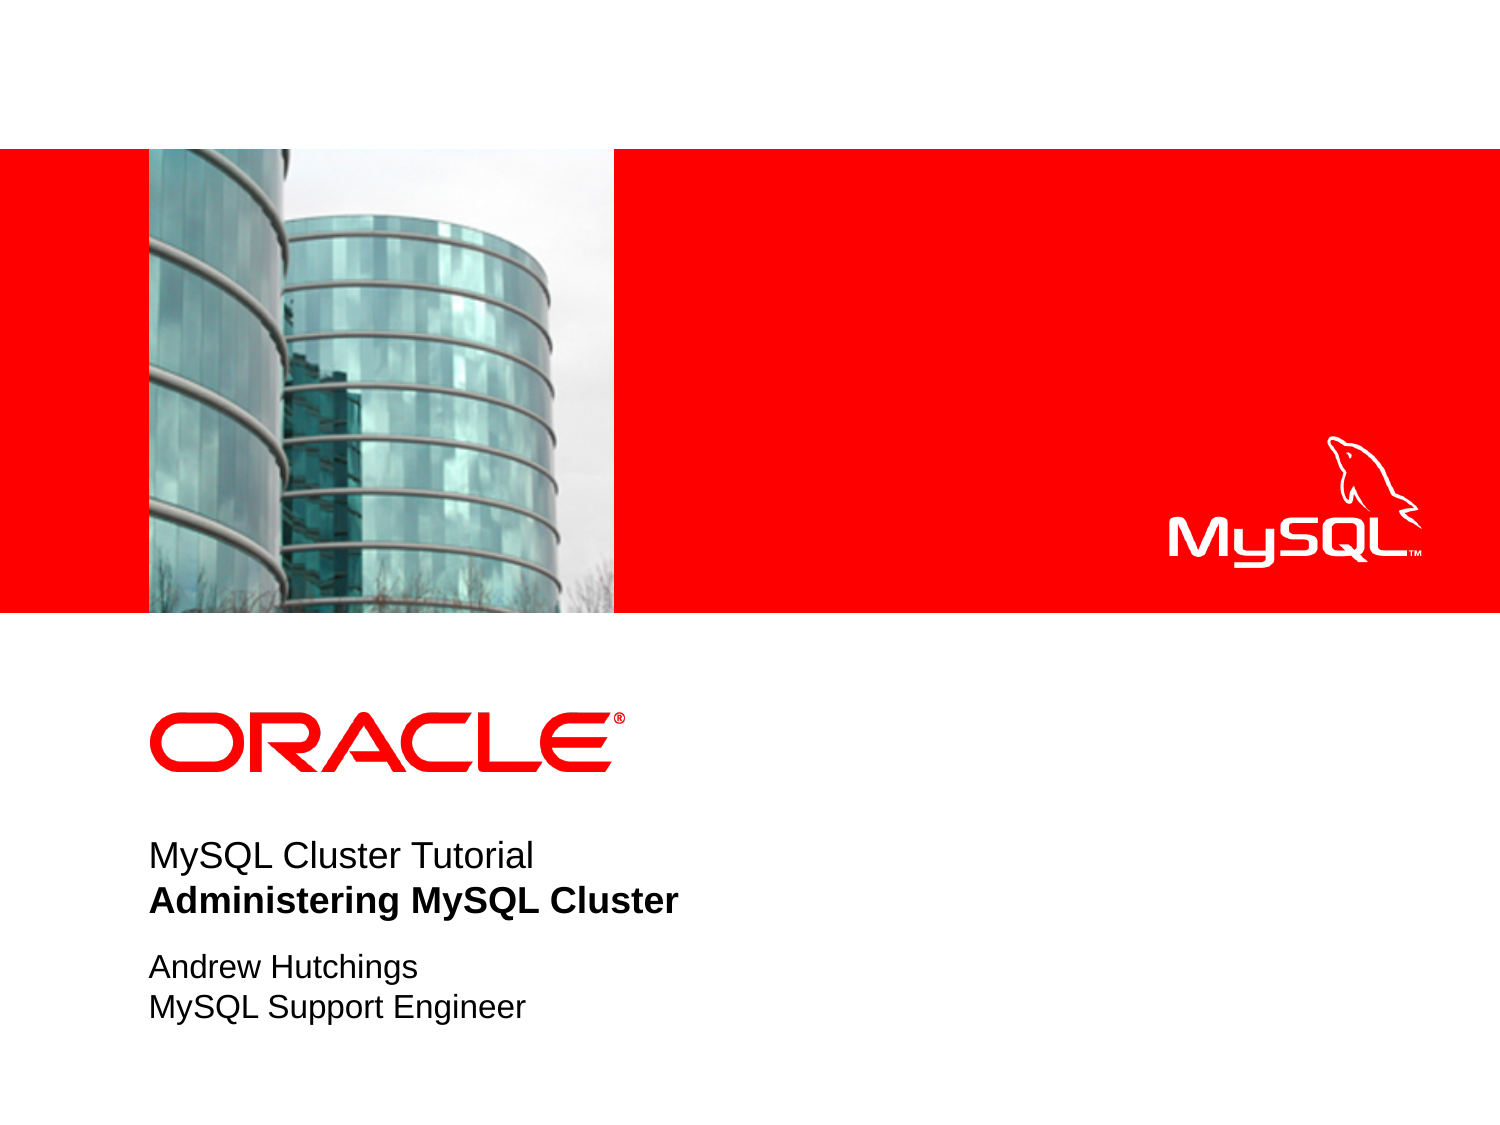

# MySQL Cluster Tutorial Administering MySQL Cluster
Andrew Hutchings
MySQL Support Engineer